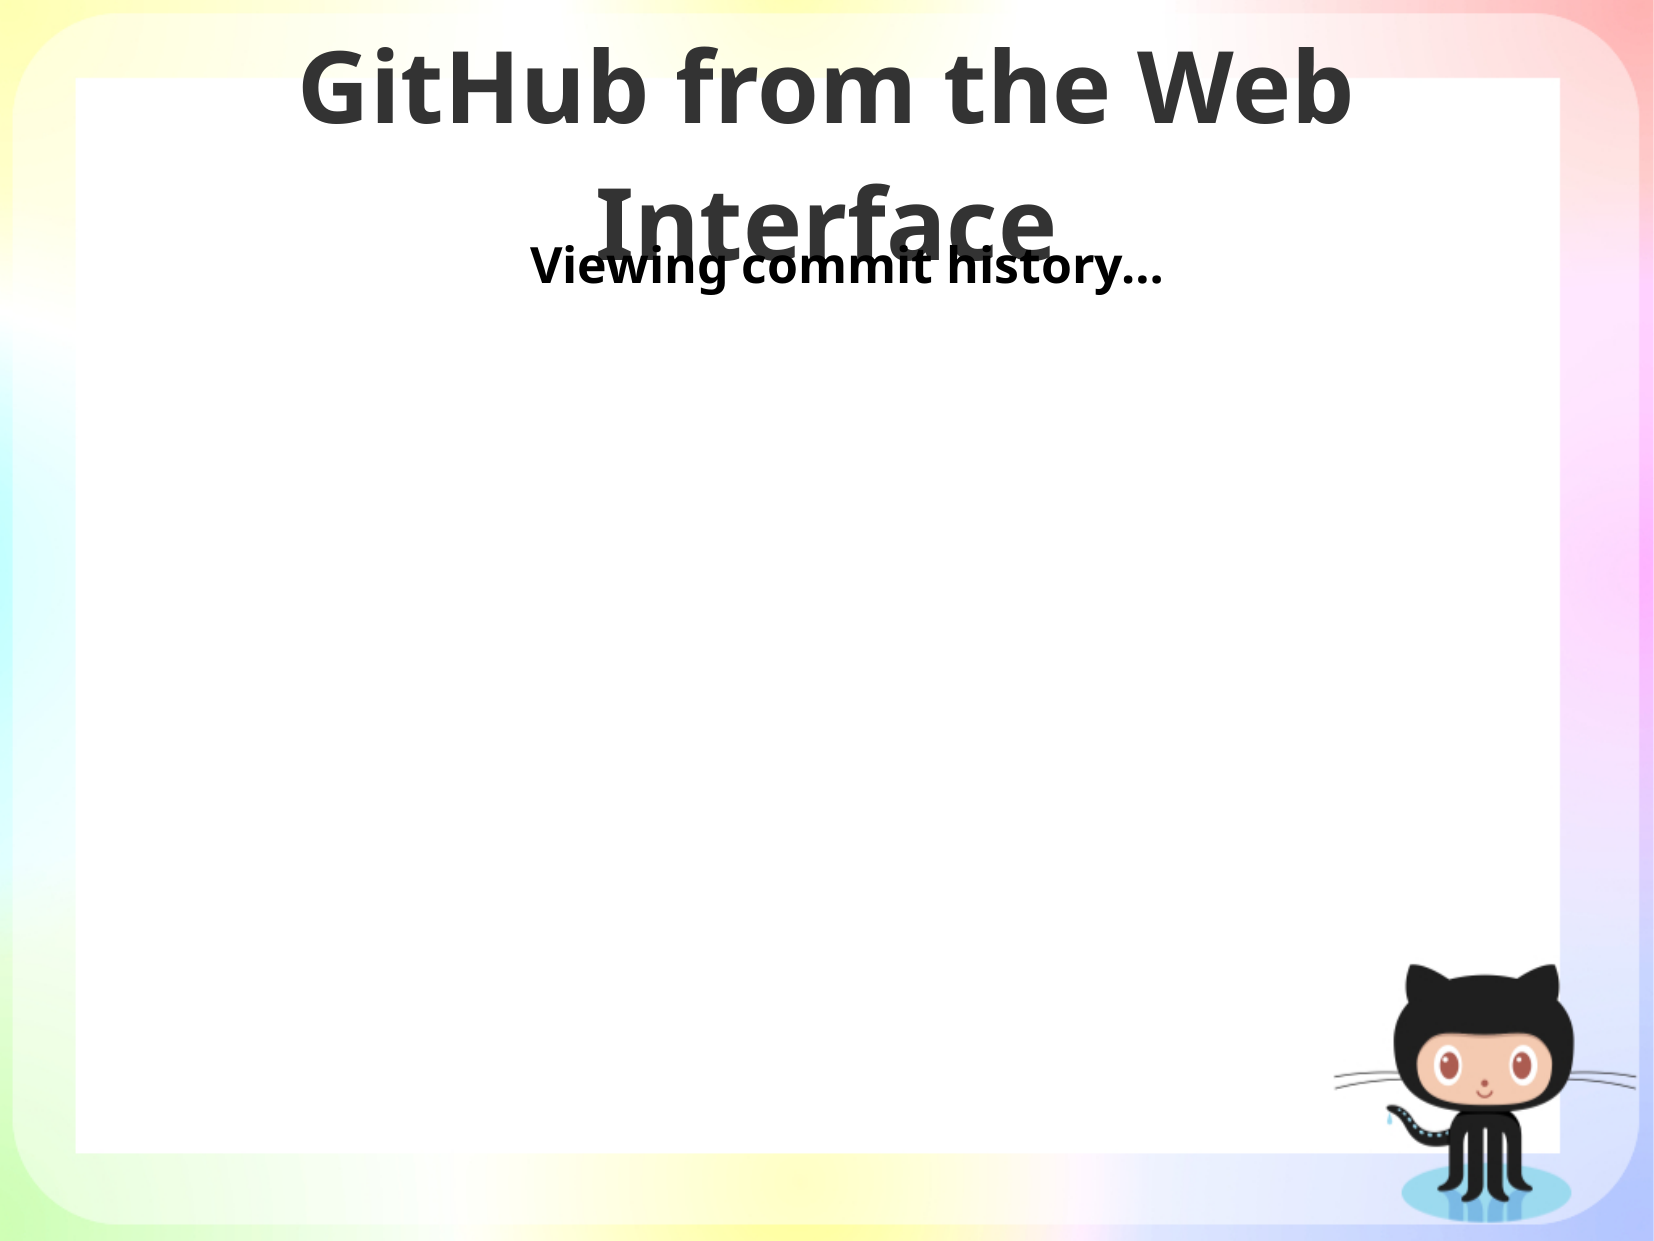

# GitHub from the Web Interface
Viewing commit history…